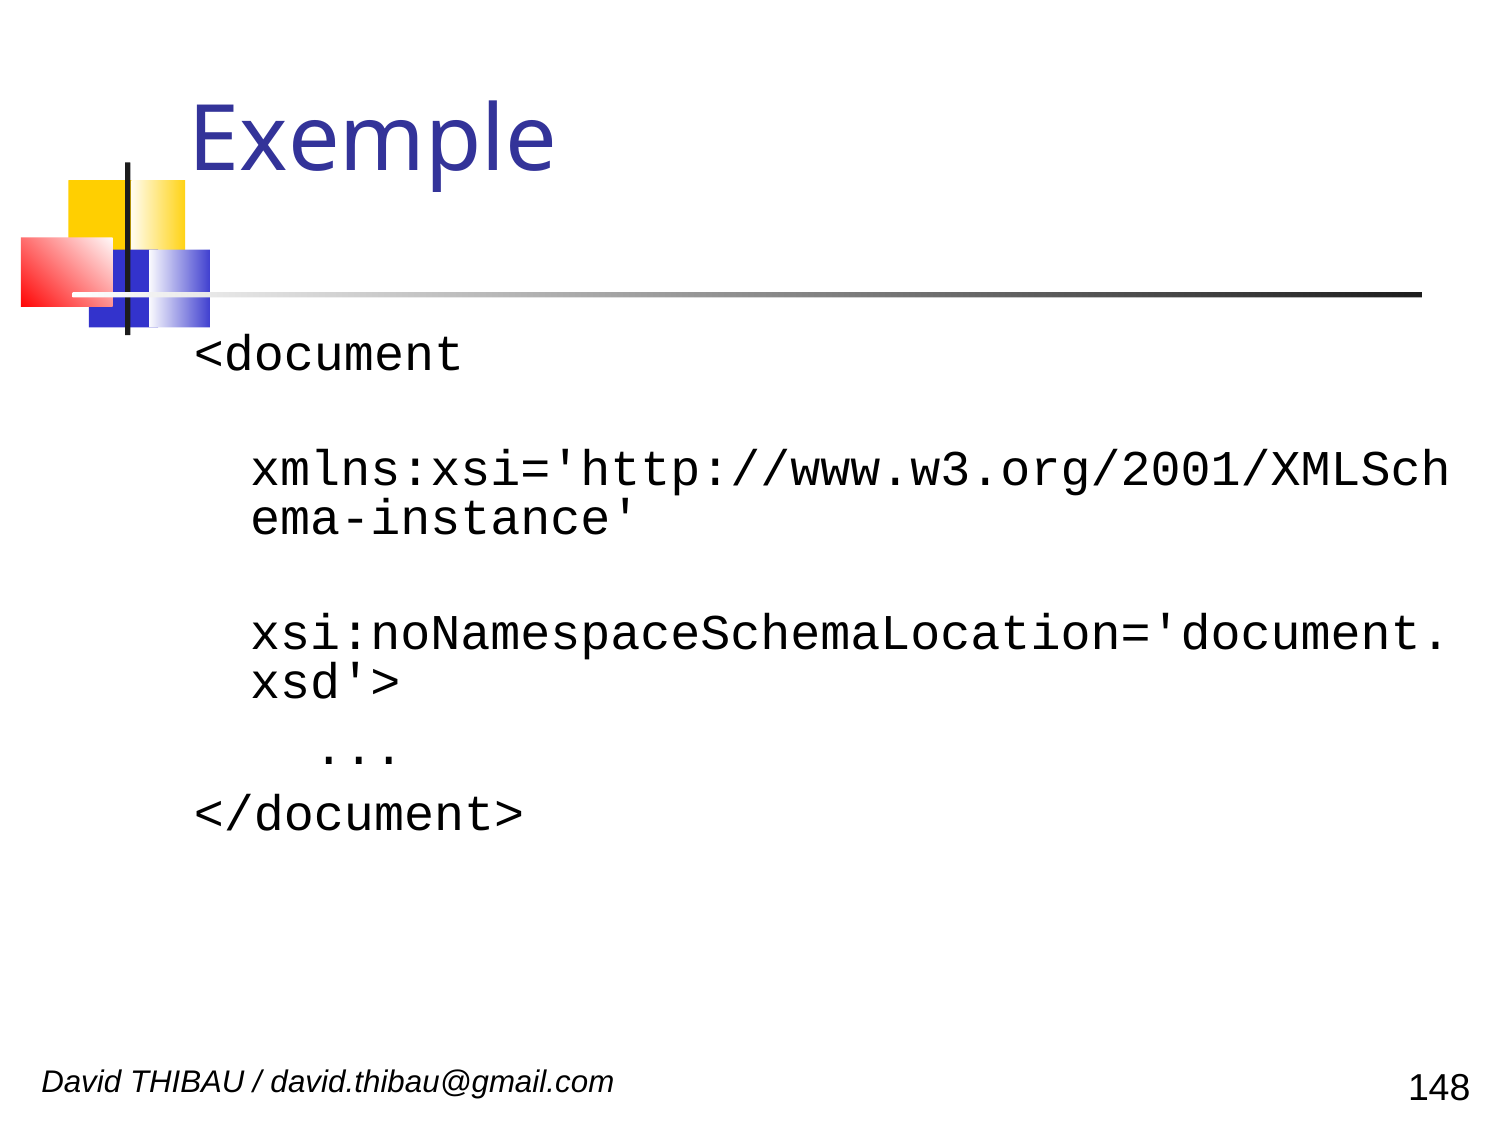

# Exemple
<document
 xmlns:xsi='http://www.w3.org/2001/XMLSchema-instance'
 xsi:noNamespaceSchemaLocation='document.xsd'>
 ...
</document>